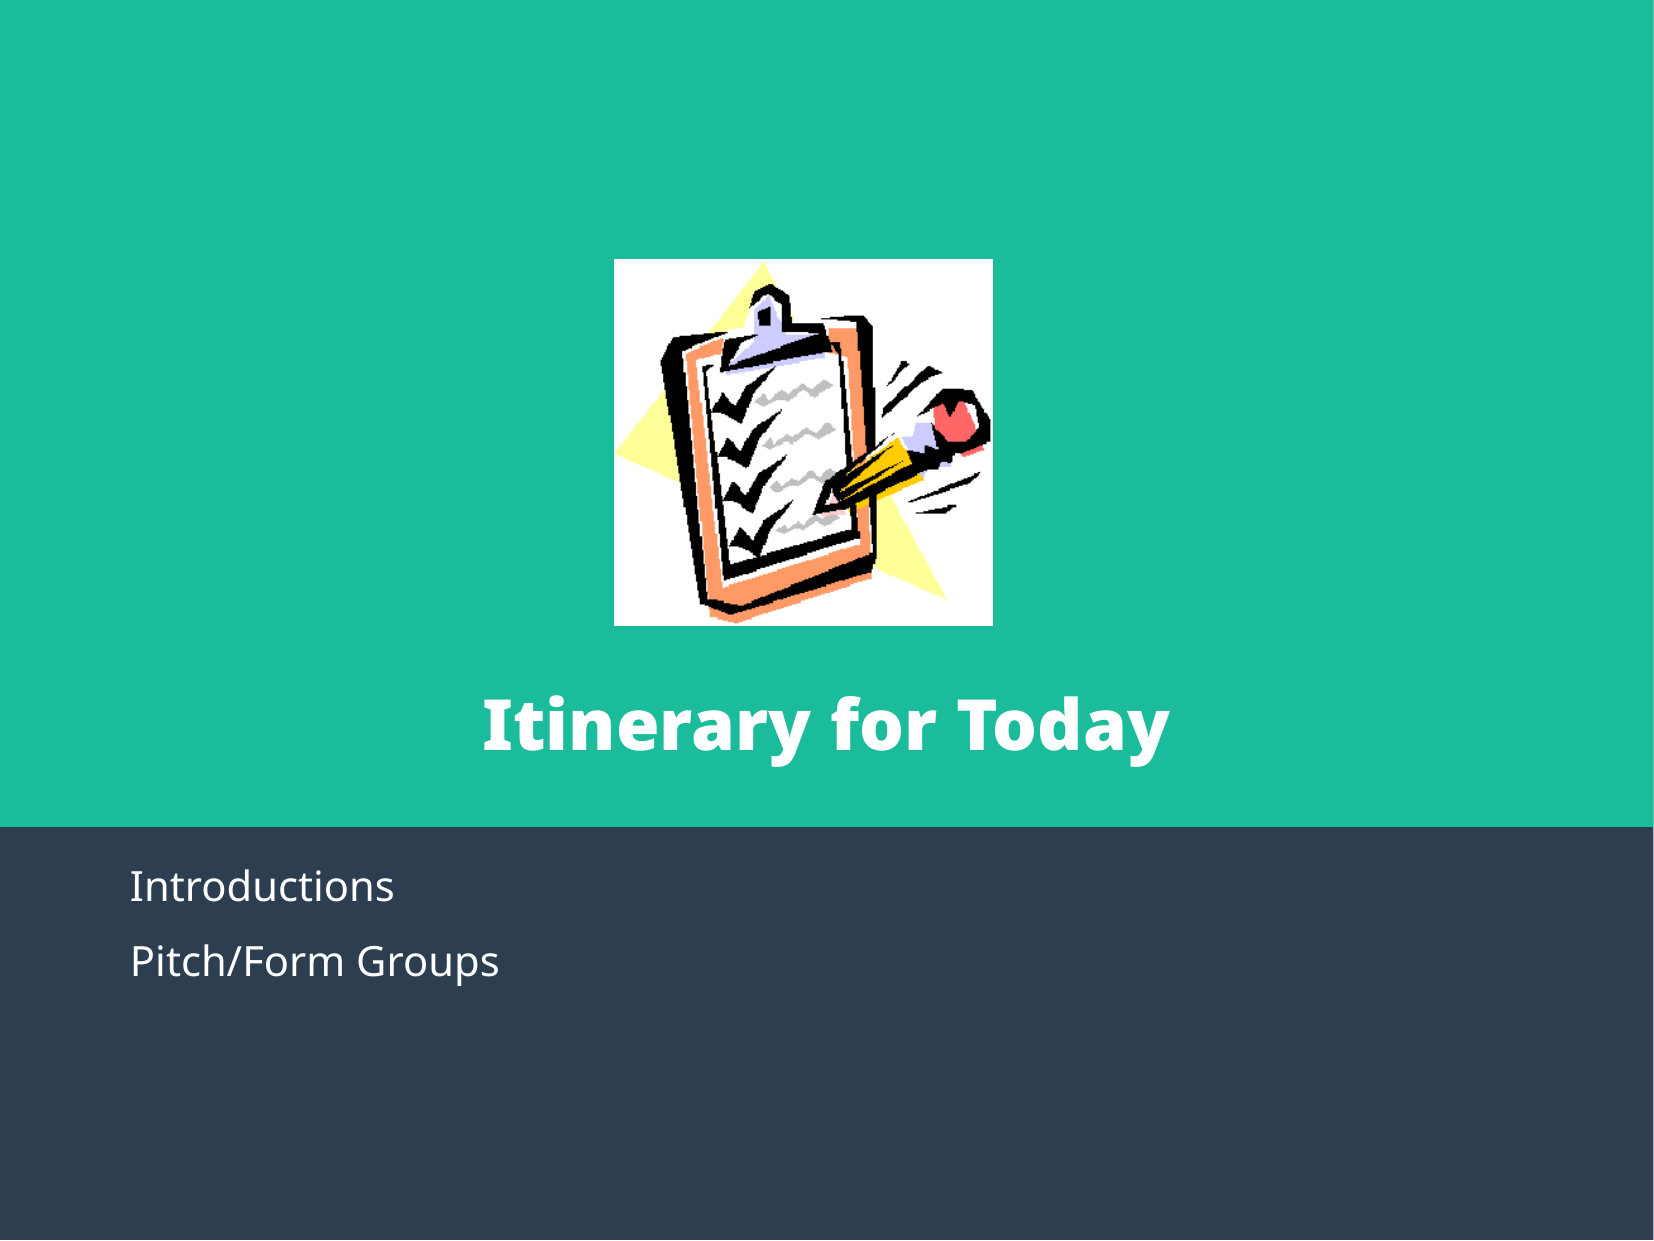

# Itinerary for Today
Introductions
Pitch/Form Groups